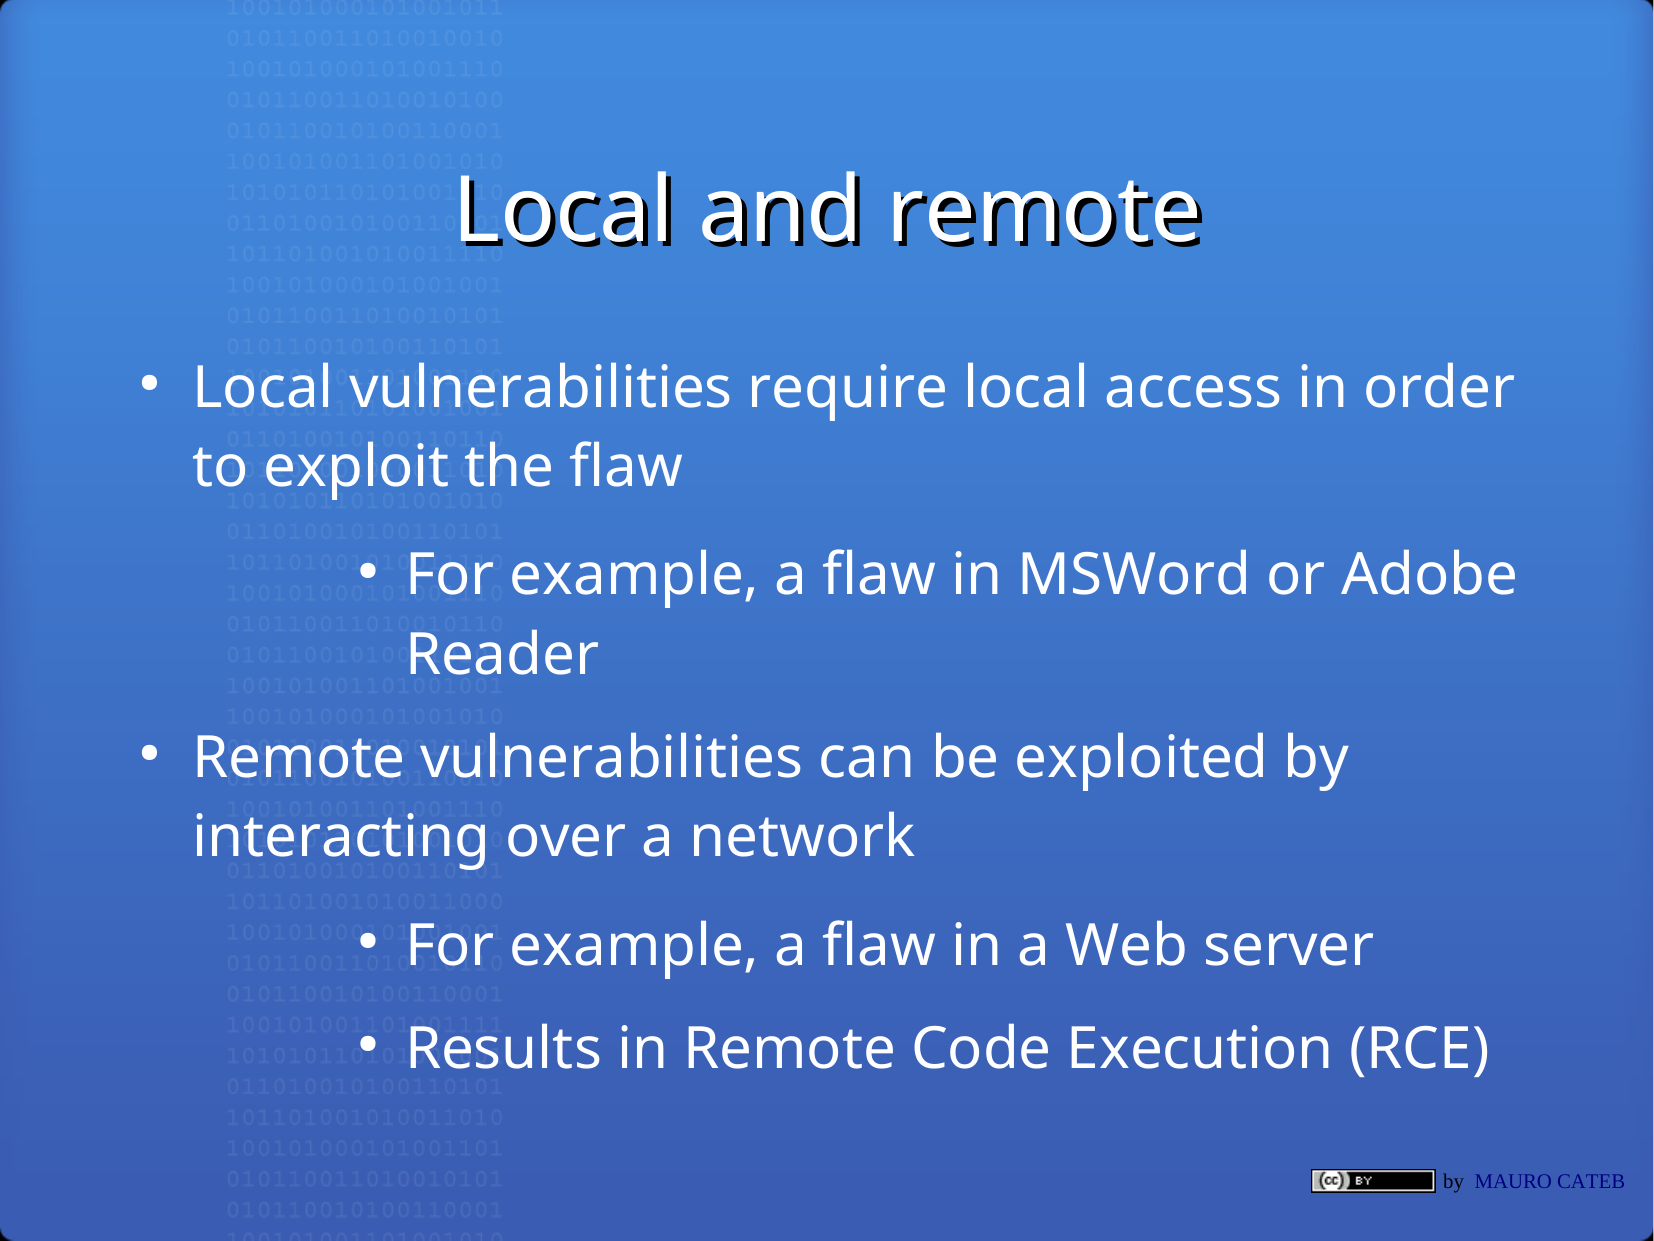

# Local and remote
Local vulnerabilities require local access in order to exploit the flaw
For example, a flaw in MSWord or Adobe Reader
Remote vulnerabilities can be exploited by interacting over a network
For example, a flaw in a Web server
Results in Remote Code Execution (RCE)
by  MAURO CATEB